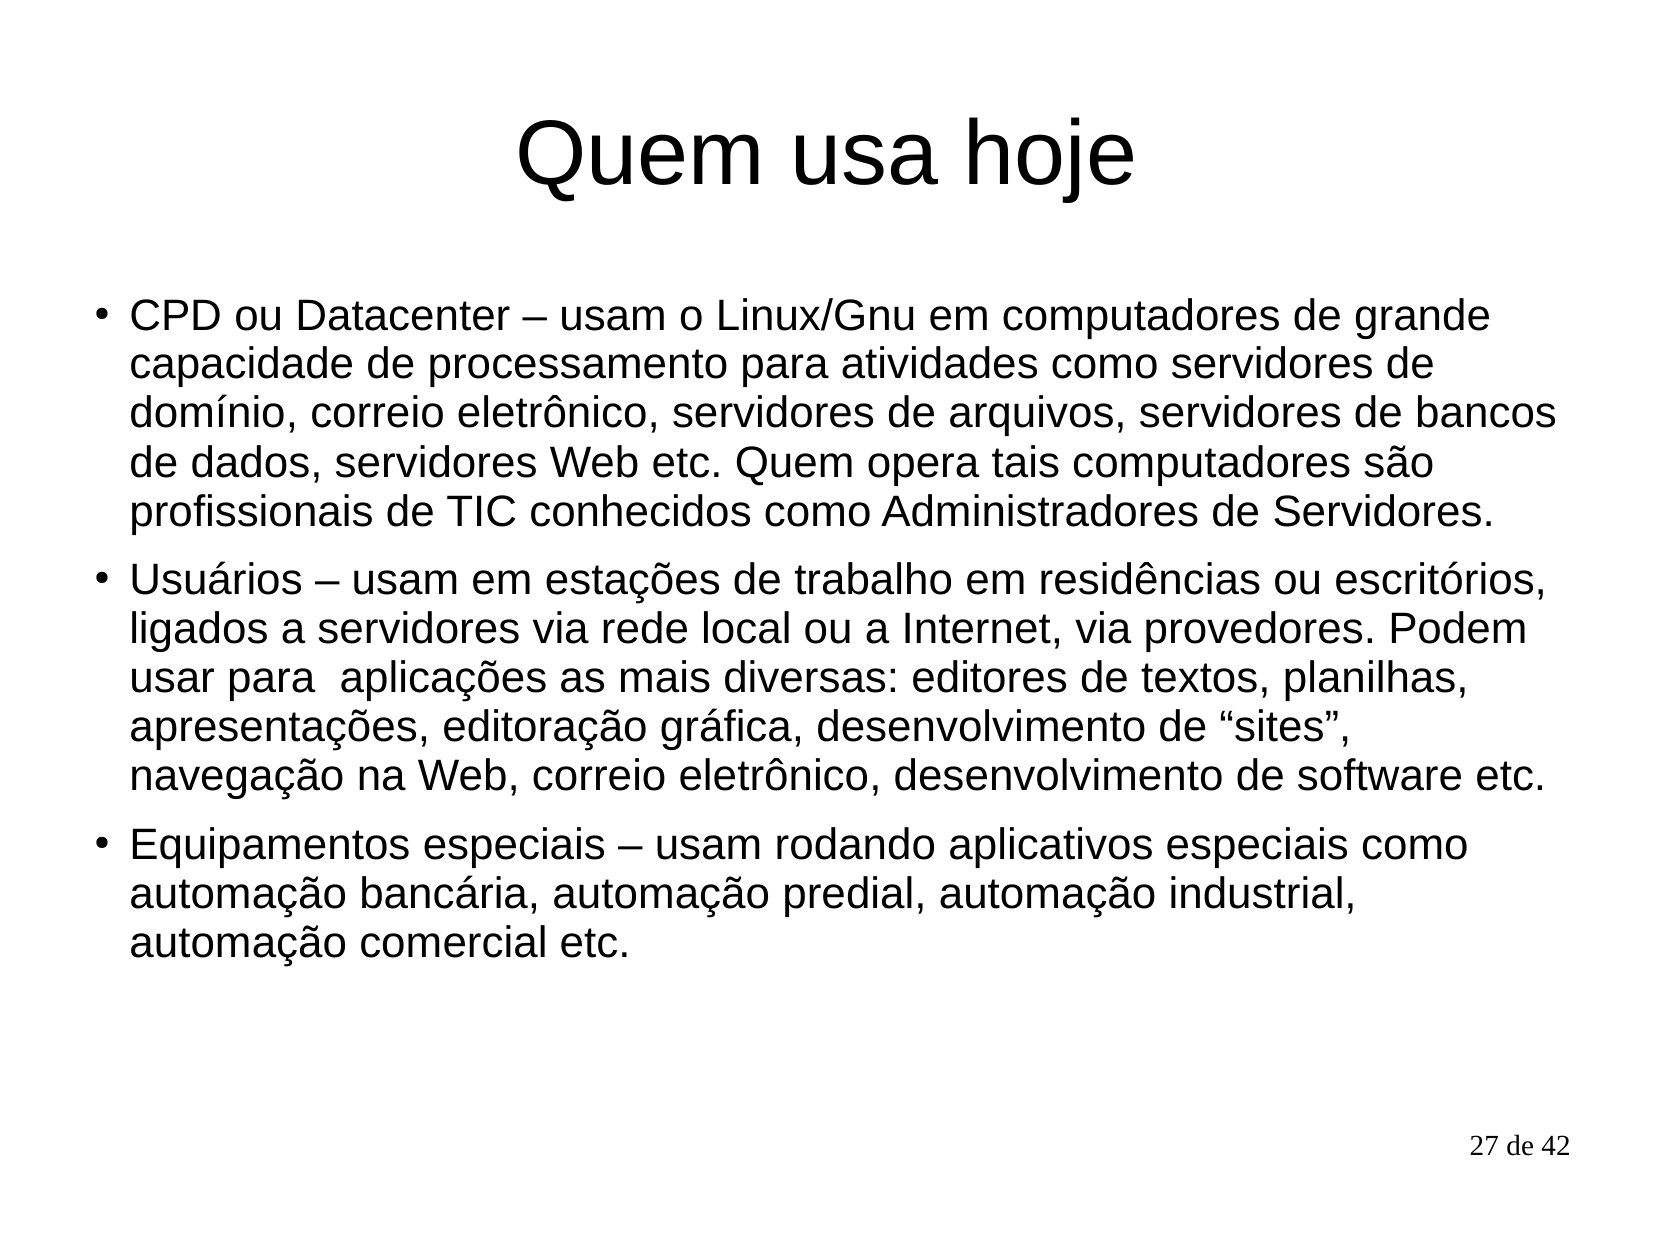

# Quem usa hoje
CPD ou Datacenter – usam o Linux/Gnu em computadores de grande capacidade de processamento para atividades como servidores de domínio, correio eletrônico, servidores de arquivos, servidores de bancos de dados, servidores Web etc. Quem opera tais computadores são profissionais de TIC conhecidos como Administradores de Servidores.
Usuários – usam em estações de trabalho em residências ou escritórios, ligados a servidores via rede local ou a Internet, via provedores. Podem usar para aplicações as mais diversas: editores de textos, planilhas, apresentações, editoração gráfica, desenvolvimento de “sites”, navegação na Web, correio eletrônico, desenvolvimento de software etc.
Equipamentos especiais – usam rodando aplicativos especiais como automação bancária, automação predial, automação industrial, automação comercial etc.
27